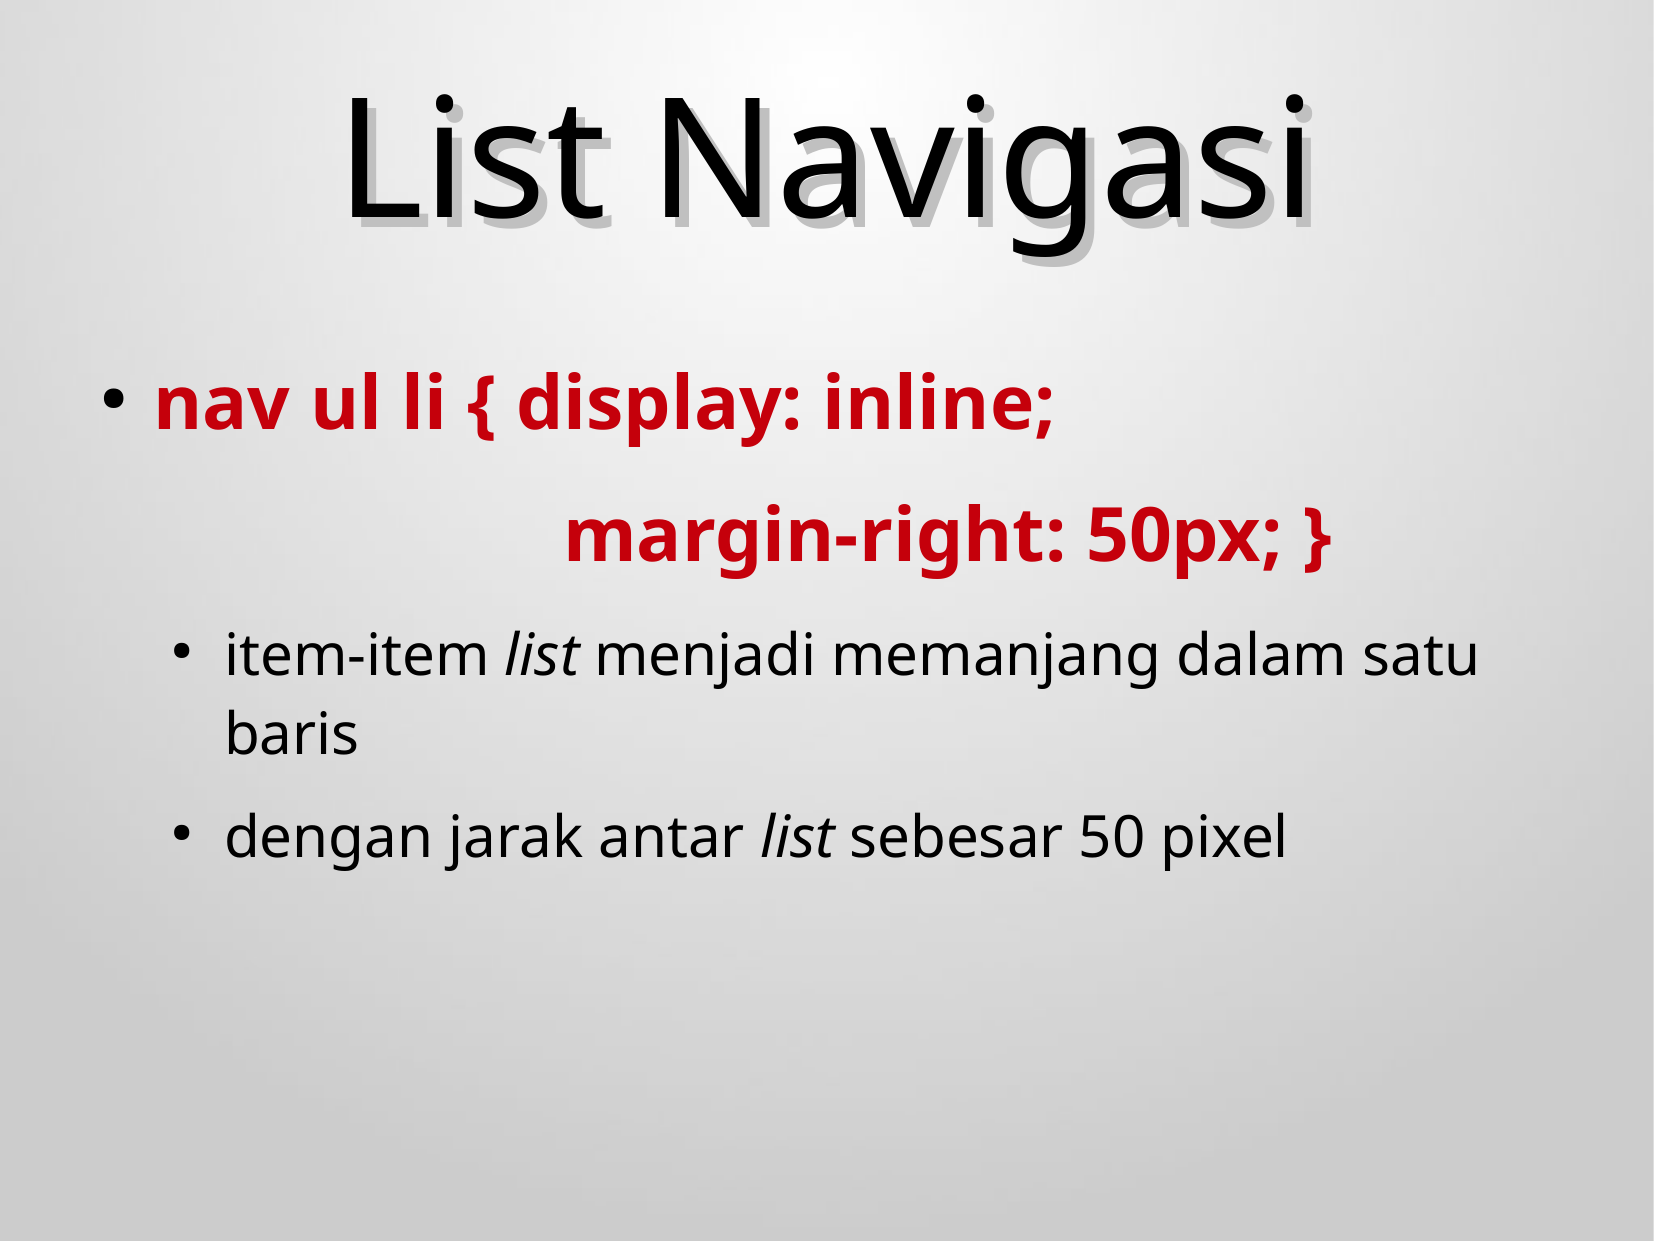

# List Navigasi
nav ul li { display: inline;
 margin-right: 50px; }
item-item list menjadi memanjang dalam satu baris
dengan jarak antar list sebesar 50 pixel